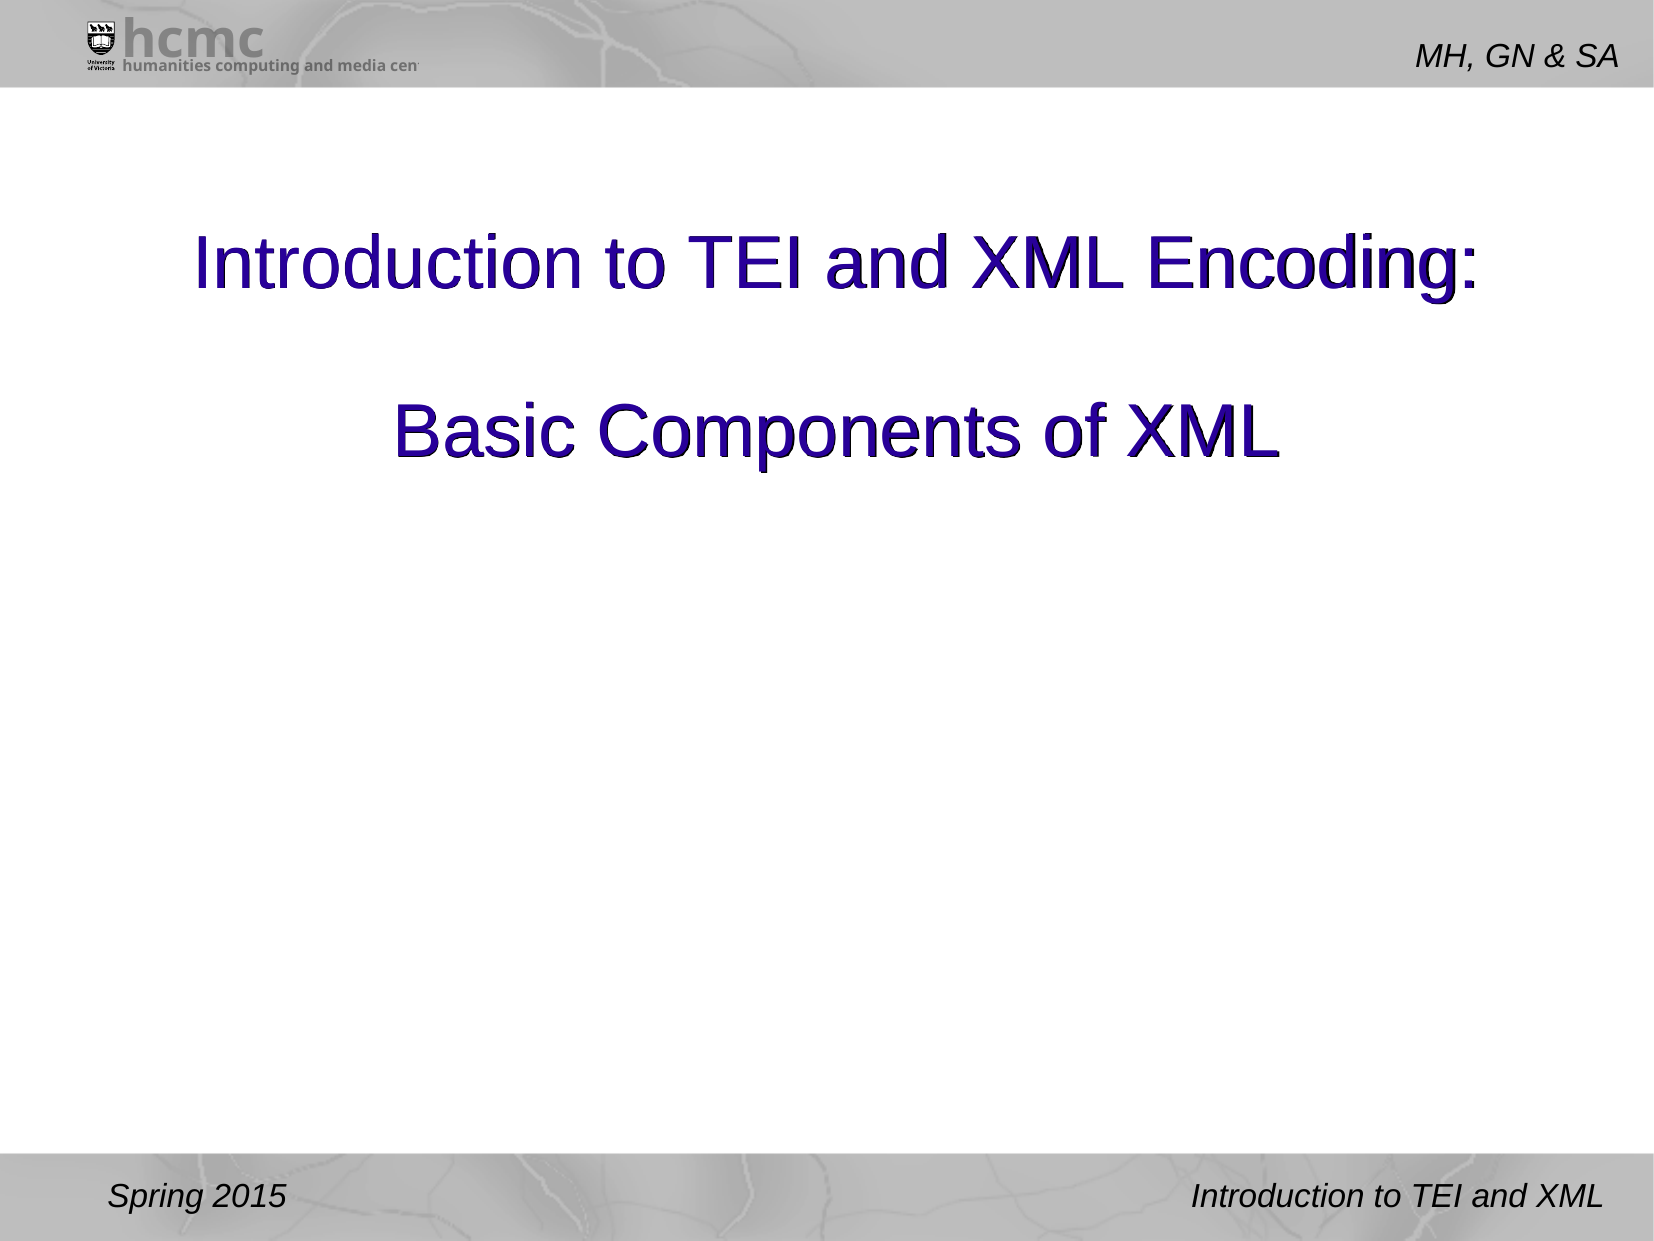

# Introduction to TEI and XML Encoding: Basic Components of XML